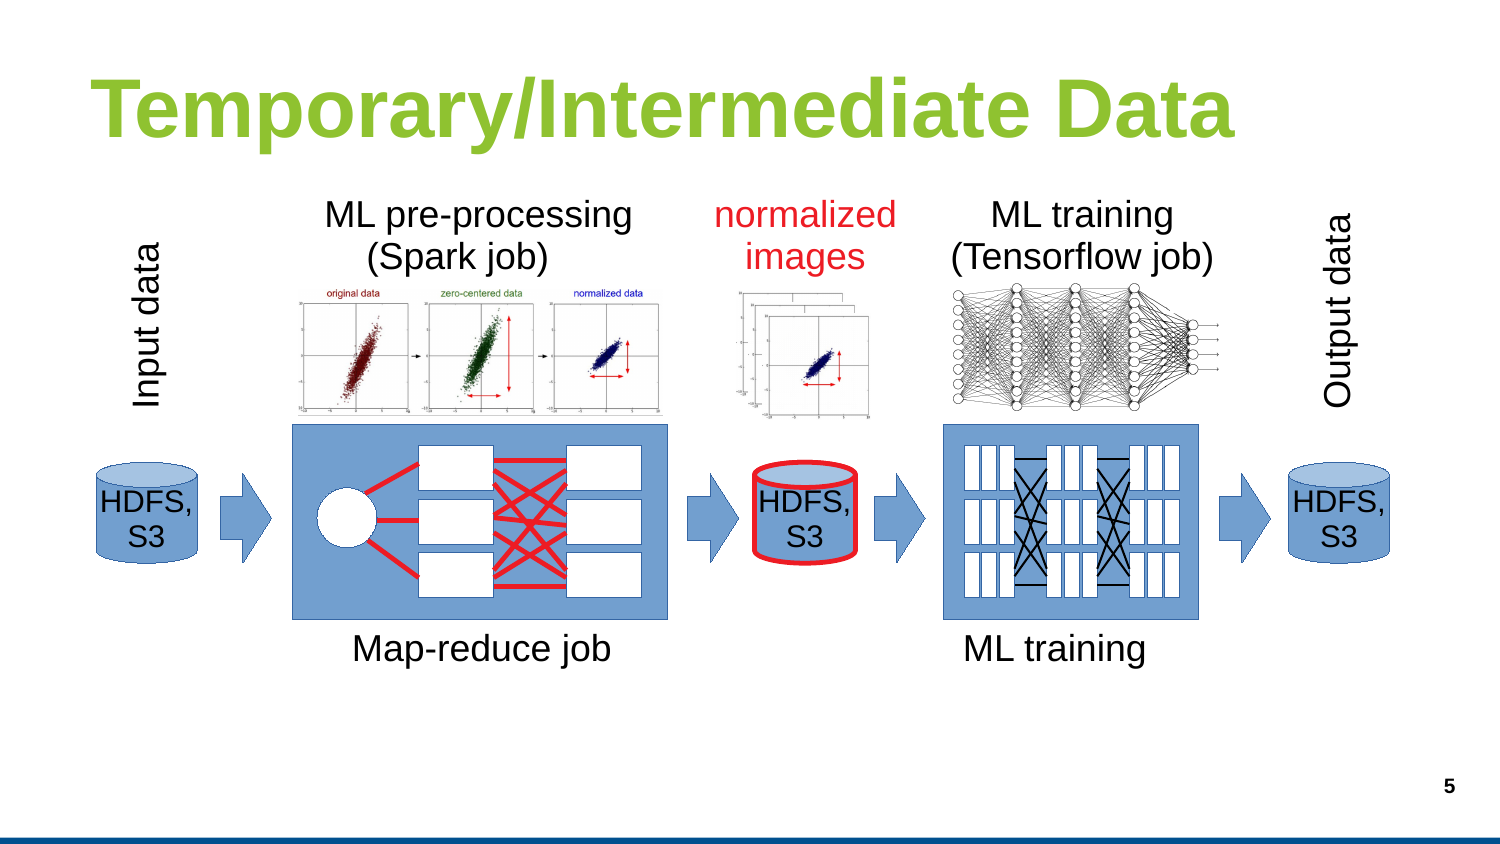

#
Temporary/Intermediate Data
ML pre-processing
 (Spark job)
ML training
(Tensorflow job)
normalized
images
Output data
Input data
HDFS,
S3
HDFS,
S3
HDFS,
S3
Map-reduce job
ML training
5